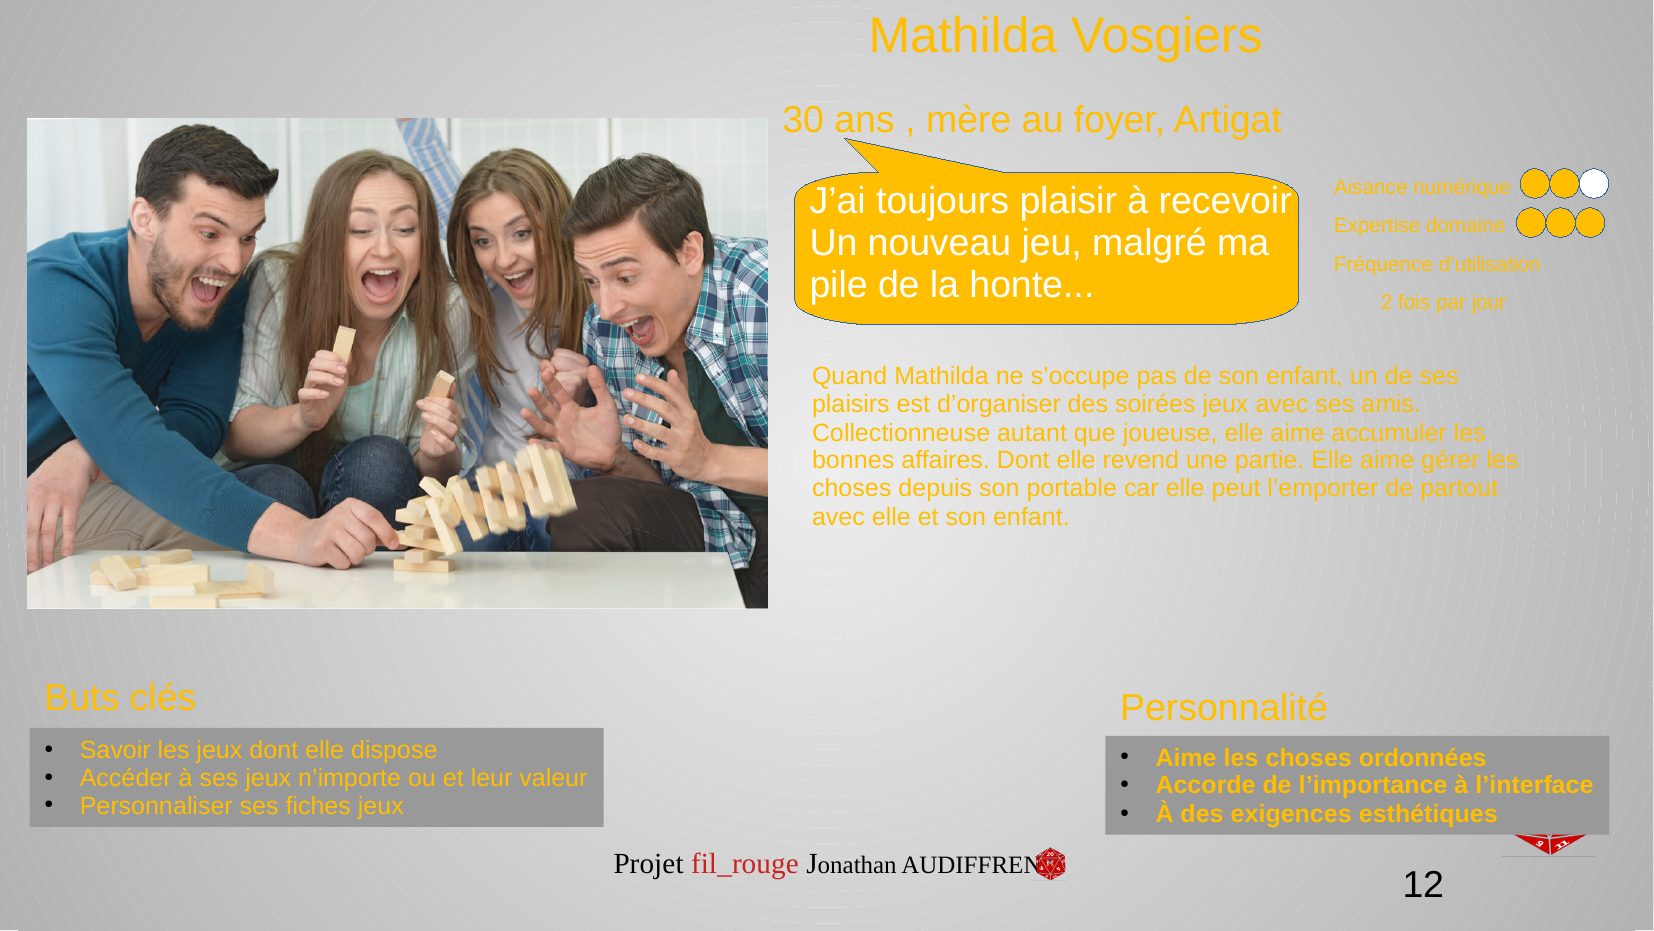

Mathilda Vosgiers
30 ans , mère au foyer, Artigat
Aisance numérique
J’ai toujours plaisir à recevoir
Un nouveau jeu, malgré ma pile de la honte...
Expertise domaine
Fréquence d’utilisation
2 fois par jour
Quand Mathilda ne s’occupe pas de son enfant, un de ses plaisirs est d’organiser des soirées jeux avec ses amis. Collectionneuse autant que joueuse, elle aime accumuler les bonnes affaires. Dont elle revend une partie. Elle aime gérer les choses depuis son portable car elle peut l’emporter de partout avec elle et son enfant.
Buts clés
Personnalité
Savoir les jeux dont elle dispose
Accéder à ses jeux n’importe ou et leur valeur
Personnaliser ses fiches jeux
Aime les choses ordonnées
Accorde de l’importance à l’interface
À des exigences esthétiques